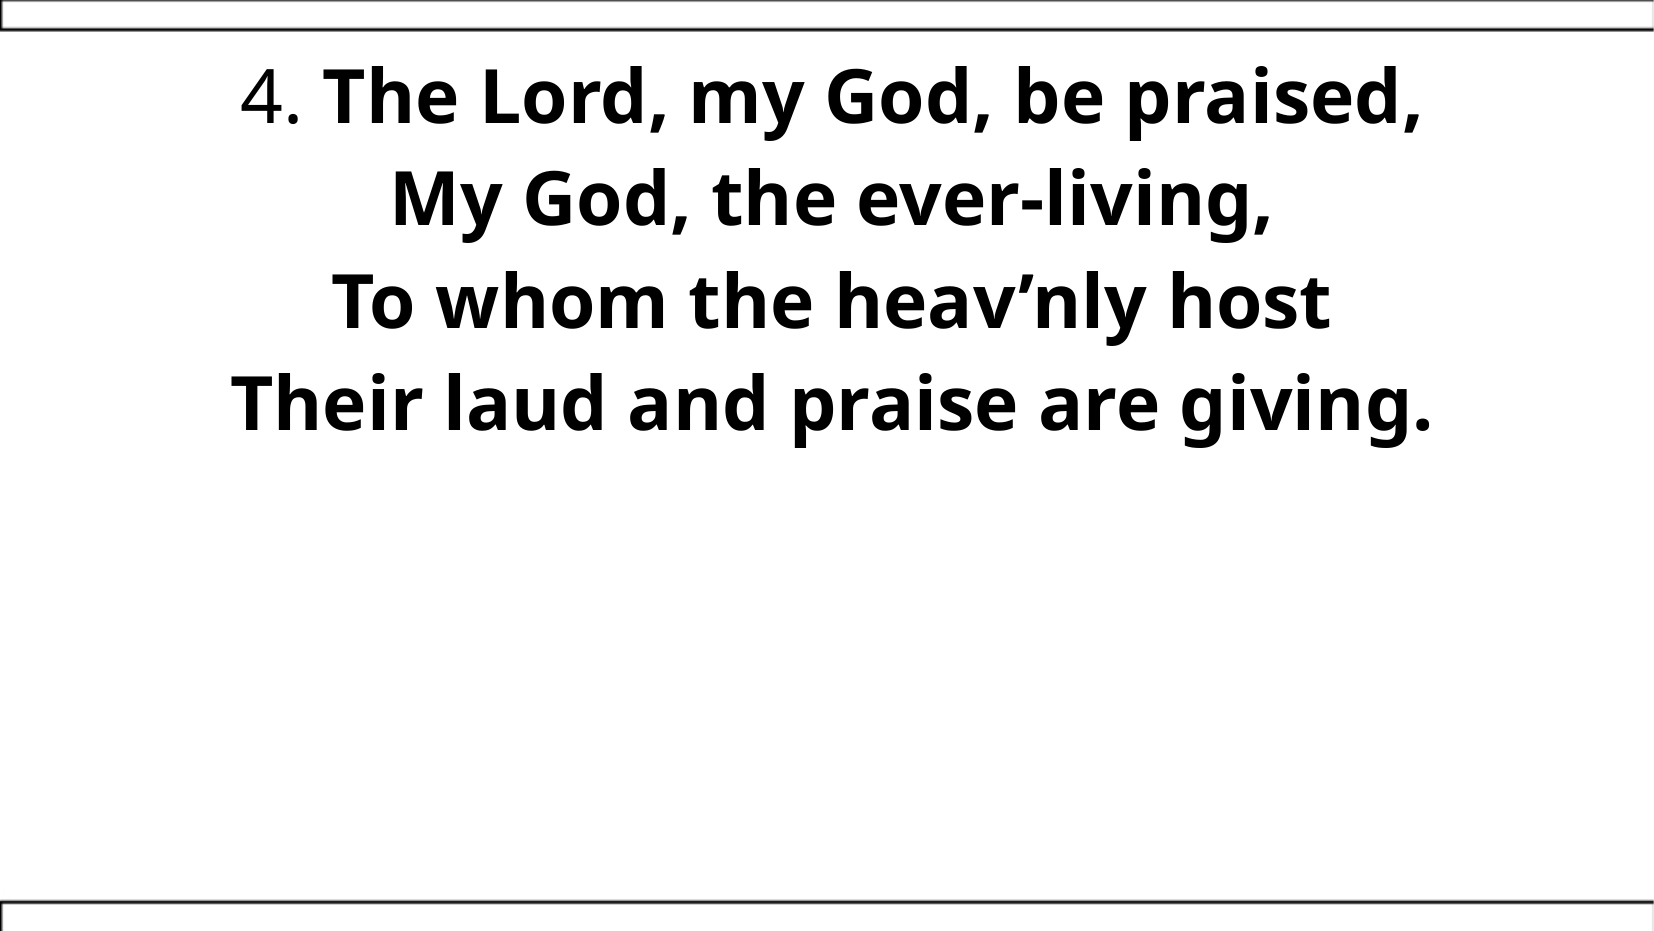

4. The Lord, my God, be praised,
My God, the ever-living,
To whom the heav’nly host
Their laud and praise are giving.